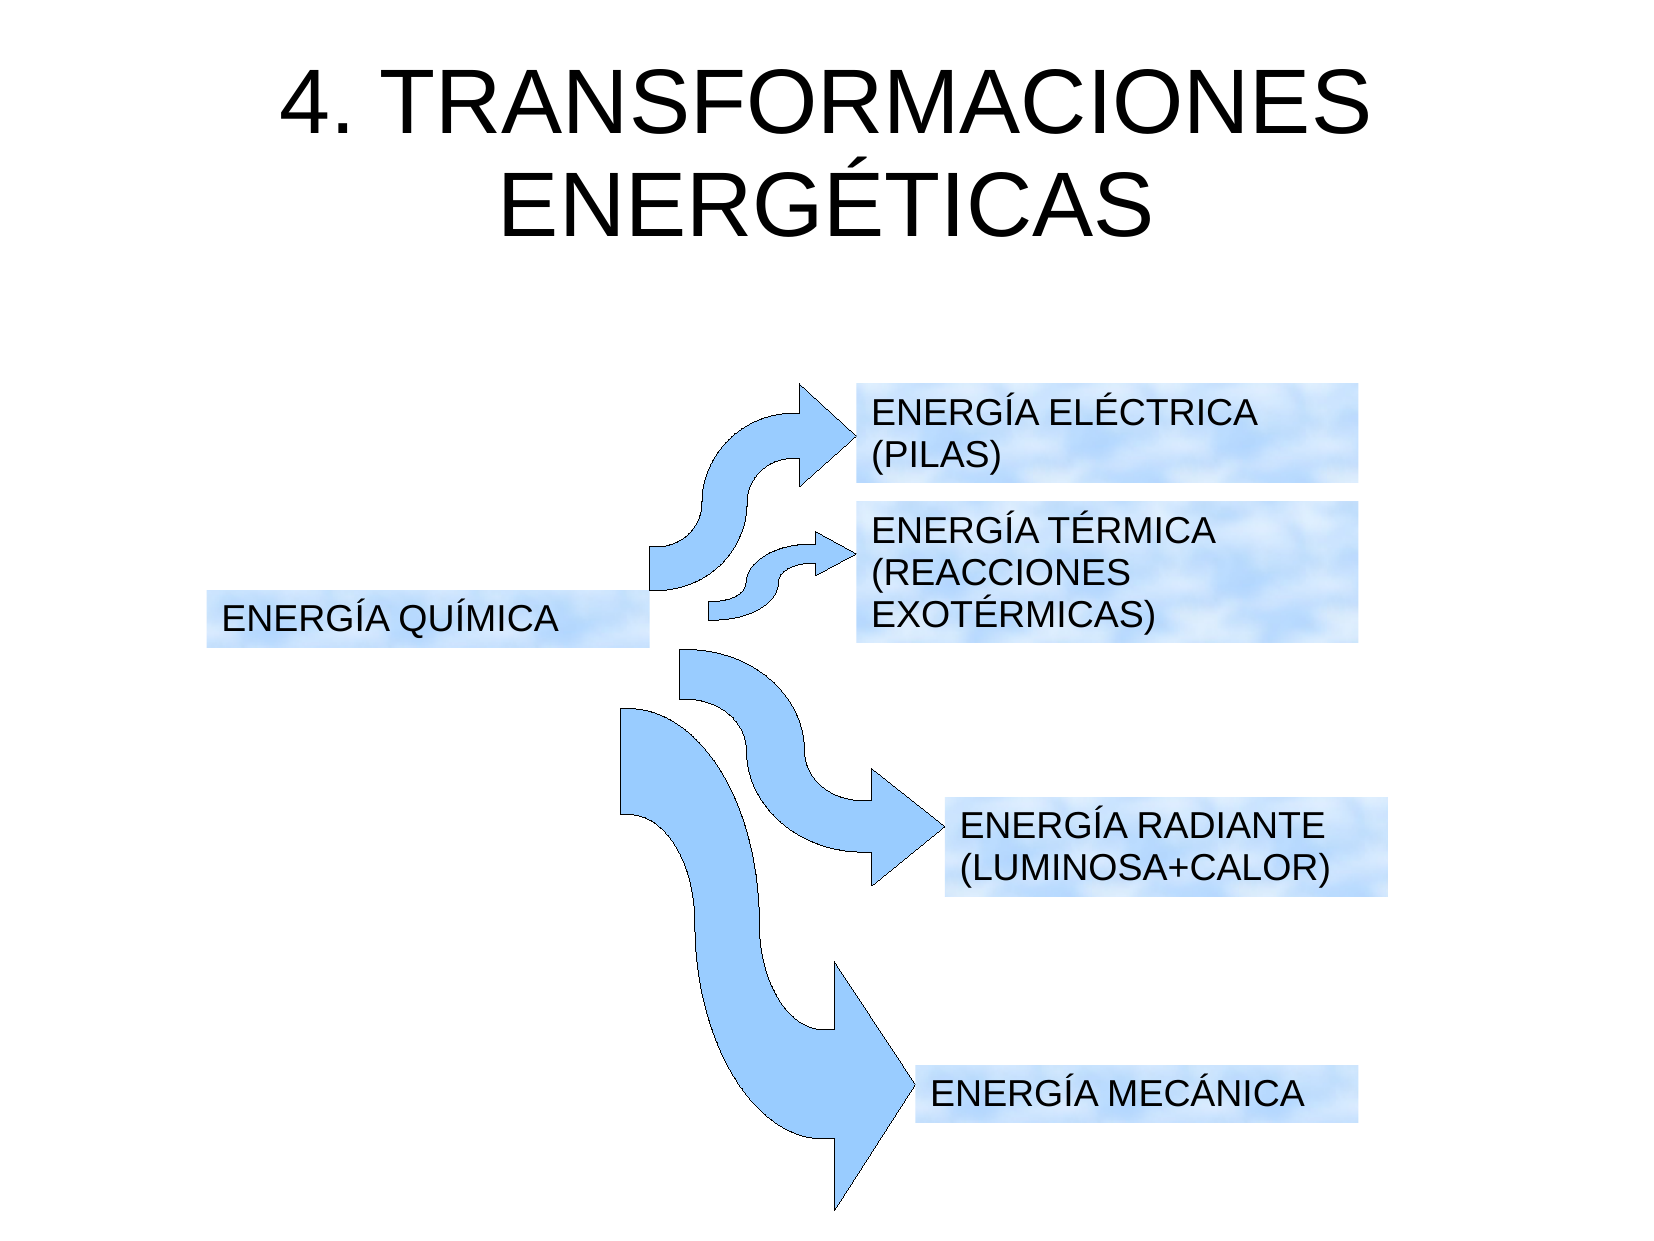

# 4. TRANSFORMACIONES ENERGÉTICAS
ENERGÍA ELÉCTRICA
(PILAS)
ENERGÍA TÉRMICA (REACCIONES EXOTÉRMICAS)
ENERGÍA QUÍMICA
ENERGÍA RADIANTE (LUMINOSA+CALOR)
ENERGÍA MECÁNICA